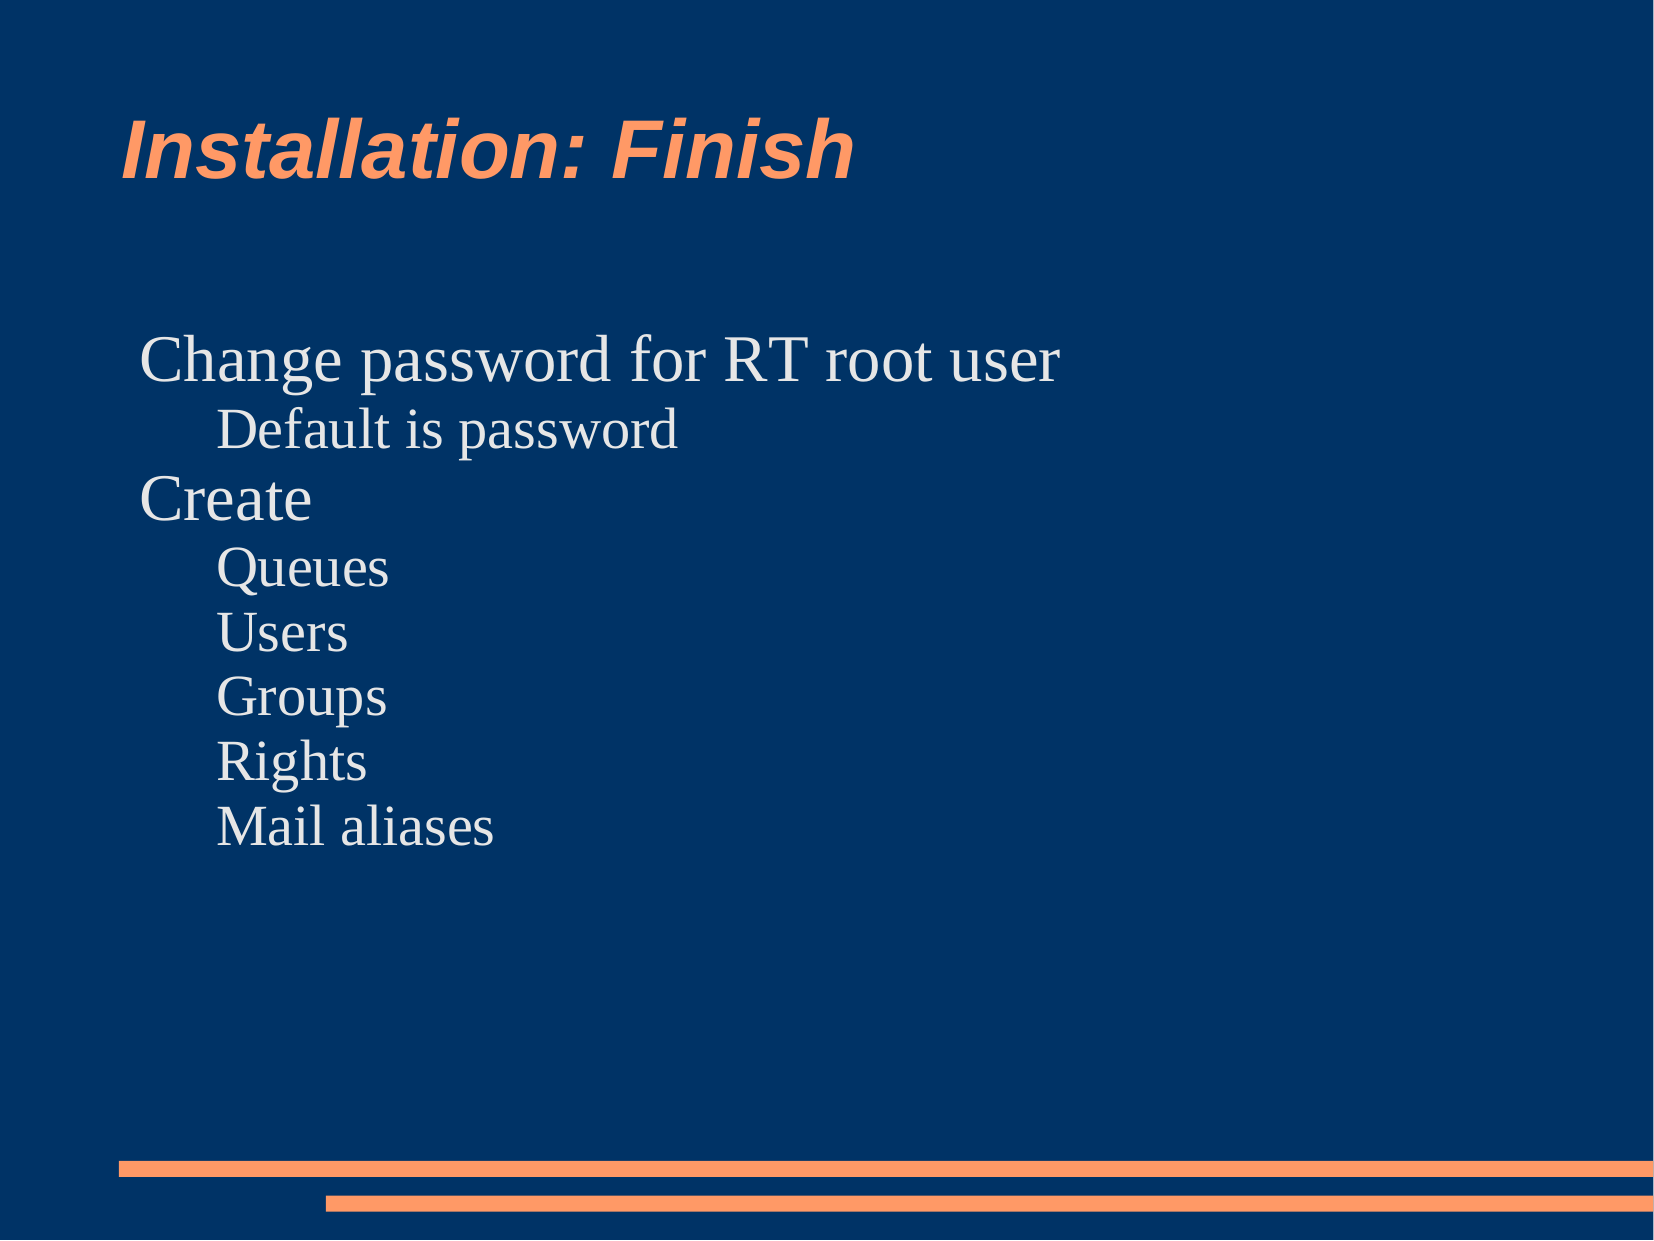

# Installation: Finish
Change password for RT root user
Default is password
Create
Queues
Users
Groups
Rights
Mail aliases